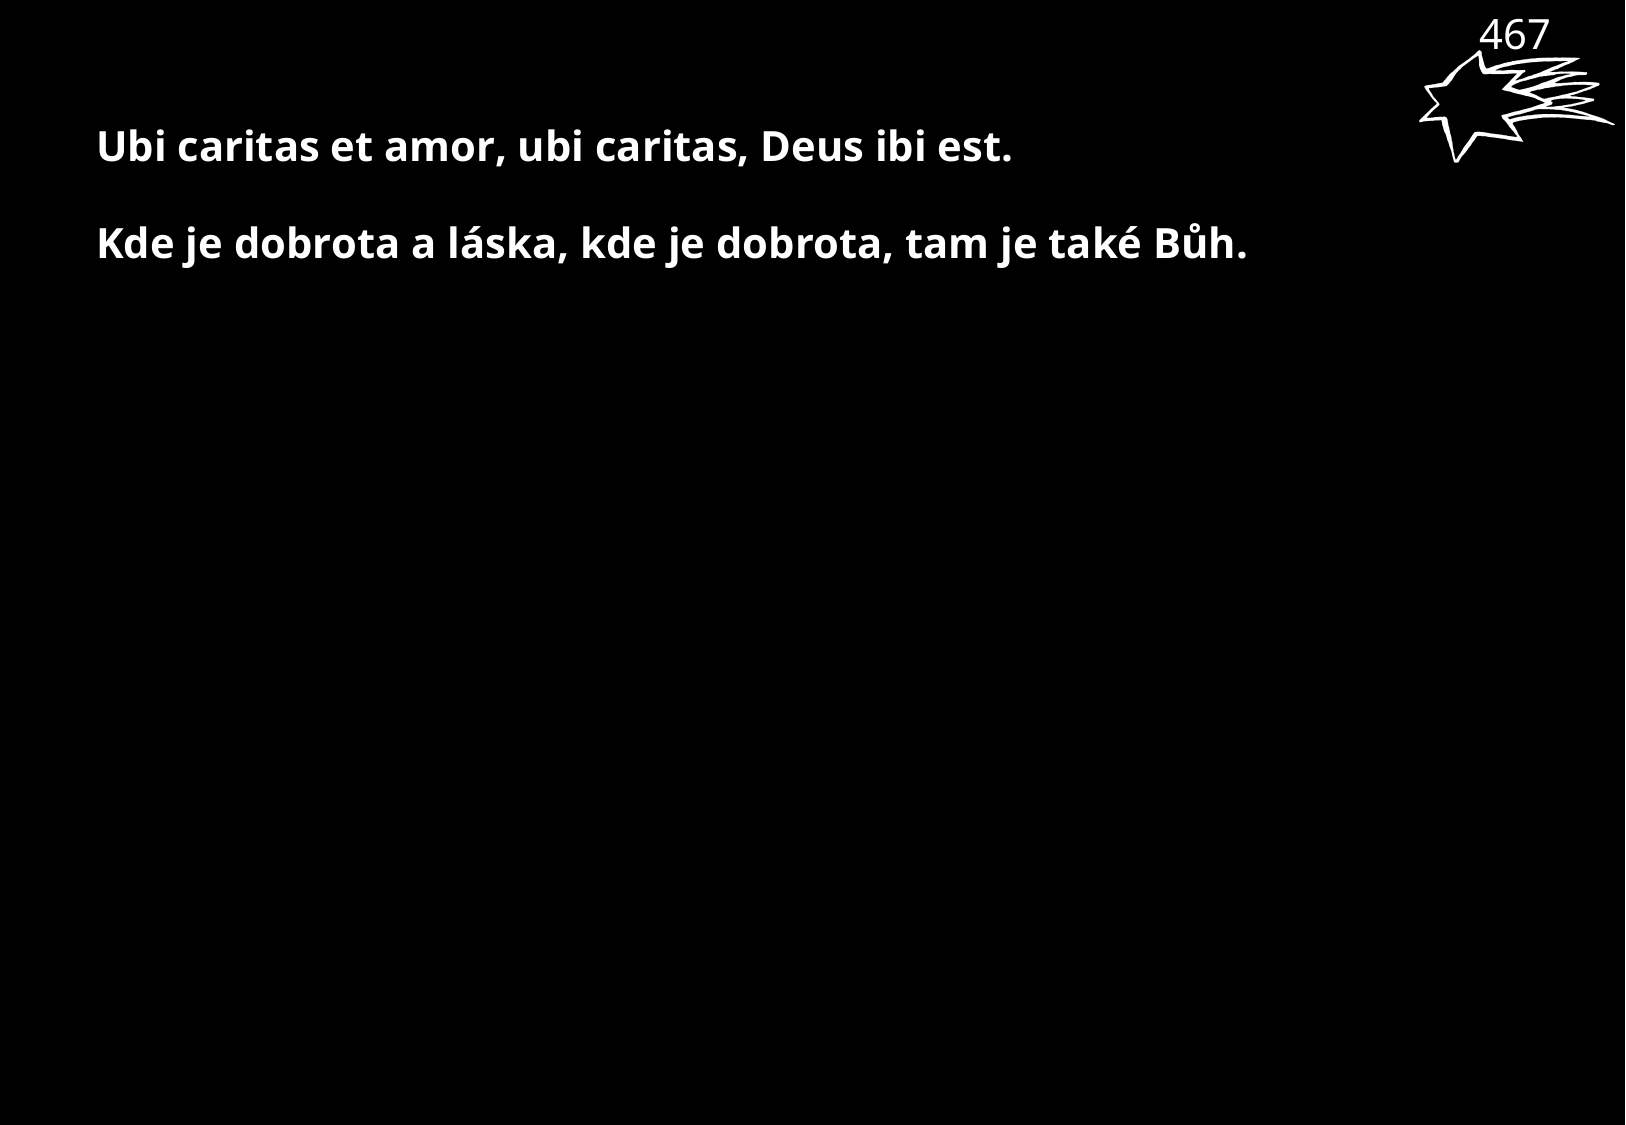

467
# Ubi caritas et amor, ubi caritas, Deus ibi est.
Kde je dobrota a láska, kde je dobrota, tam je také Bůh.